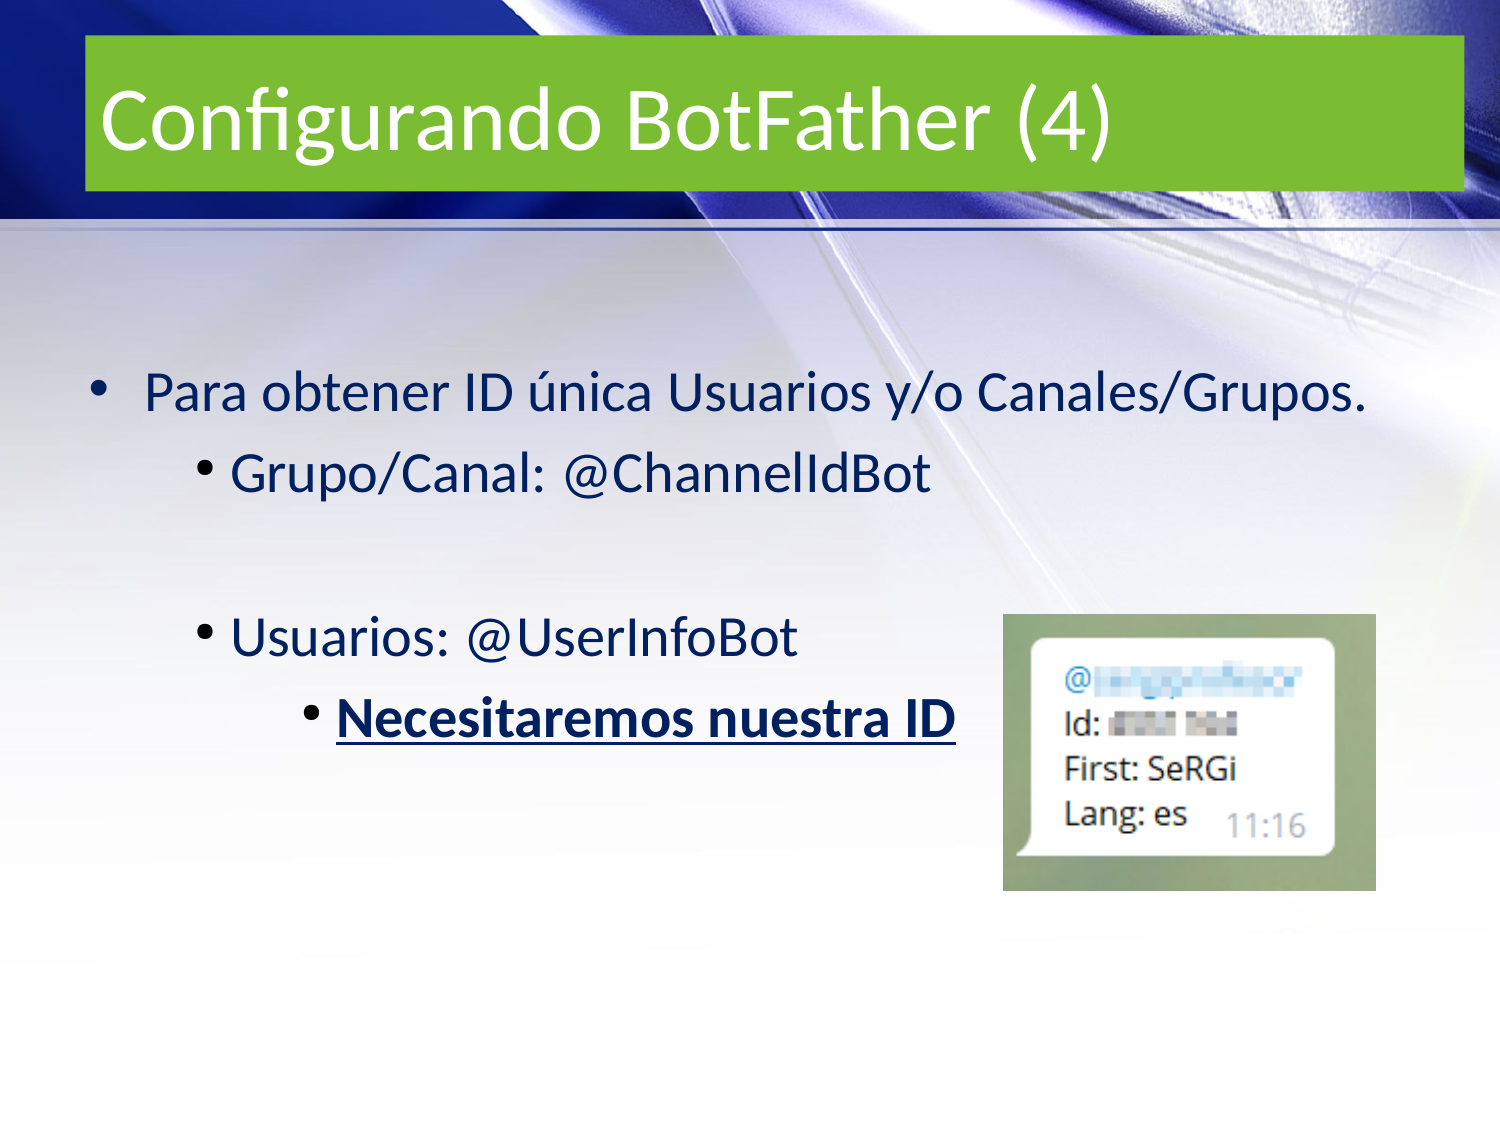

Configurando BotFather (4)
Para obtener ID única Usuarios y/o Canales/Grupos.
Grupo/Canal: @ChannelIdBot
Usuarios: @UserInfoBot
Necesitaremos nuestra ID